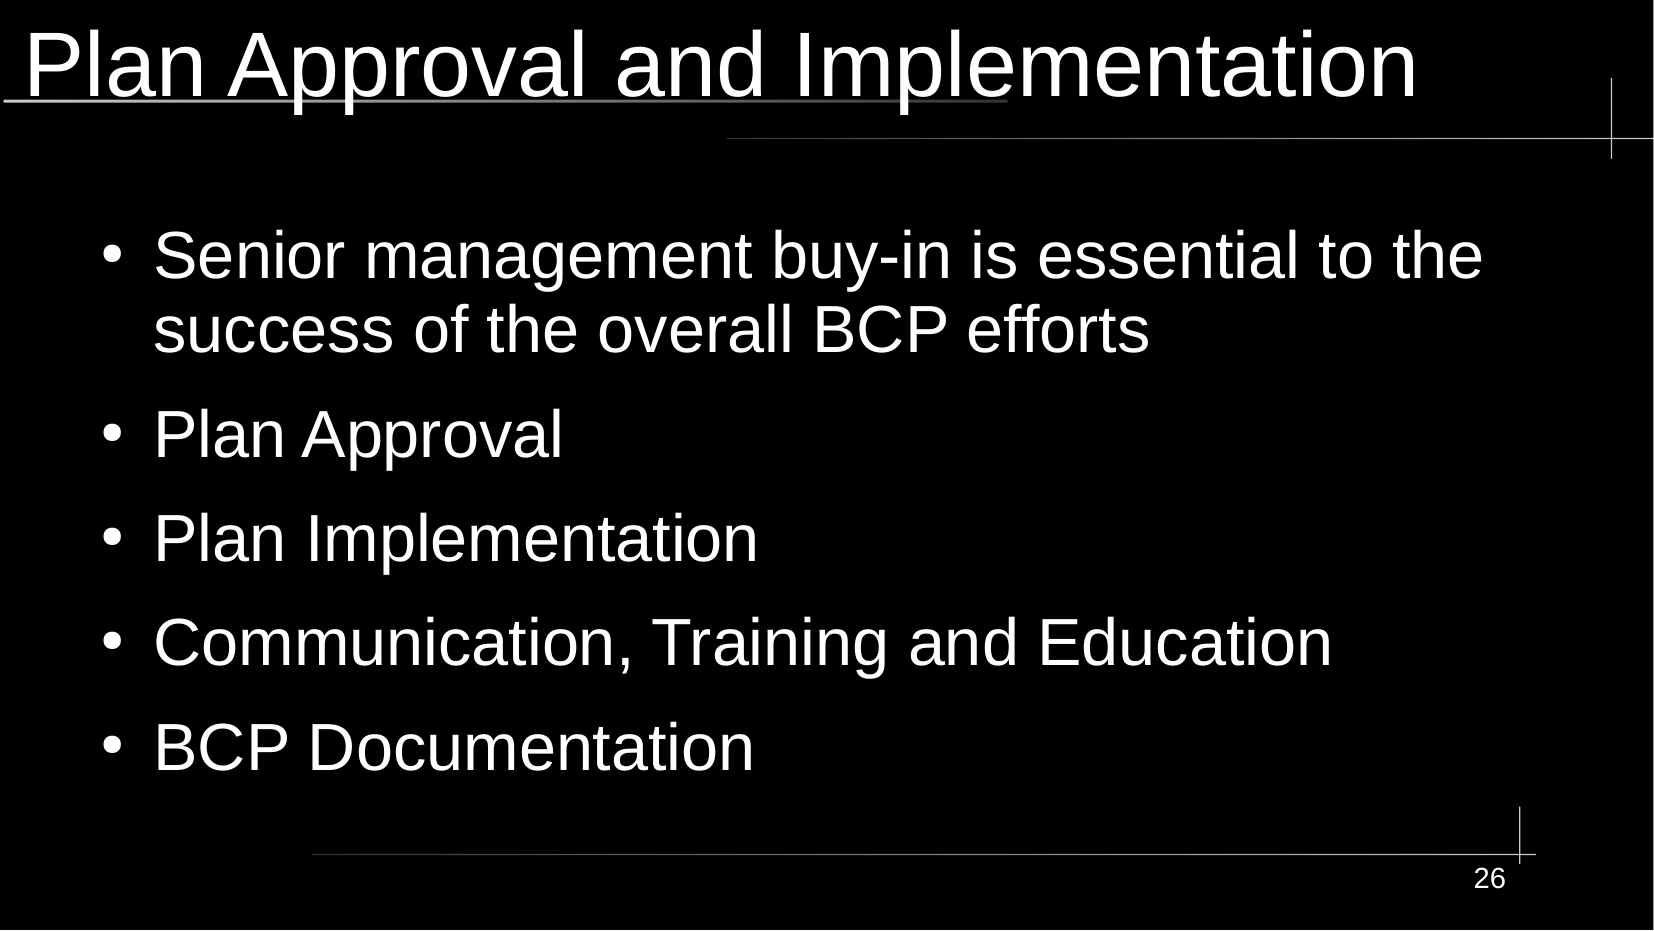

# Plan Approval and Implementation
Senior management buy-in is essential to the success of the overall BCP efforts
Plan Approval
Plan Implementation
Communication, Training and Education
BCP Documentation
26